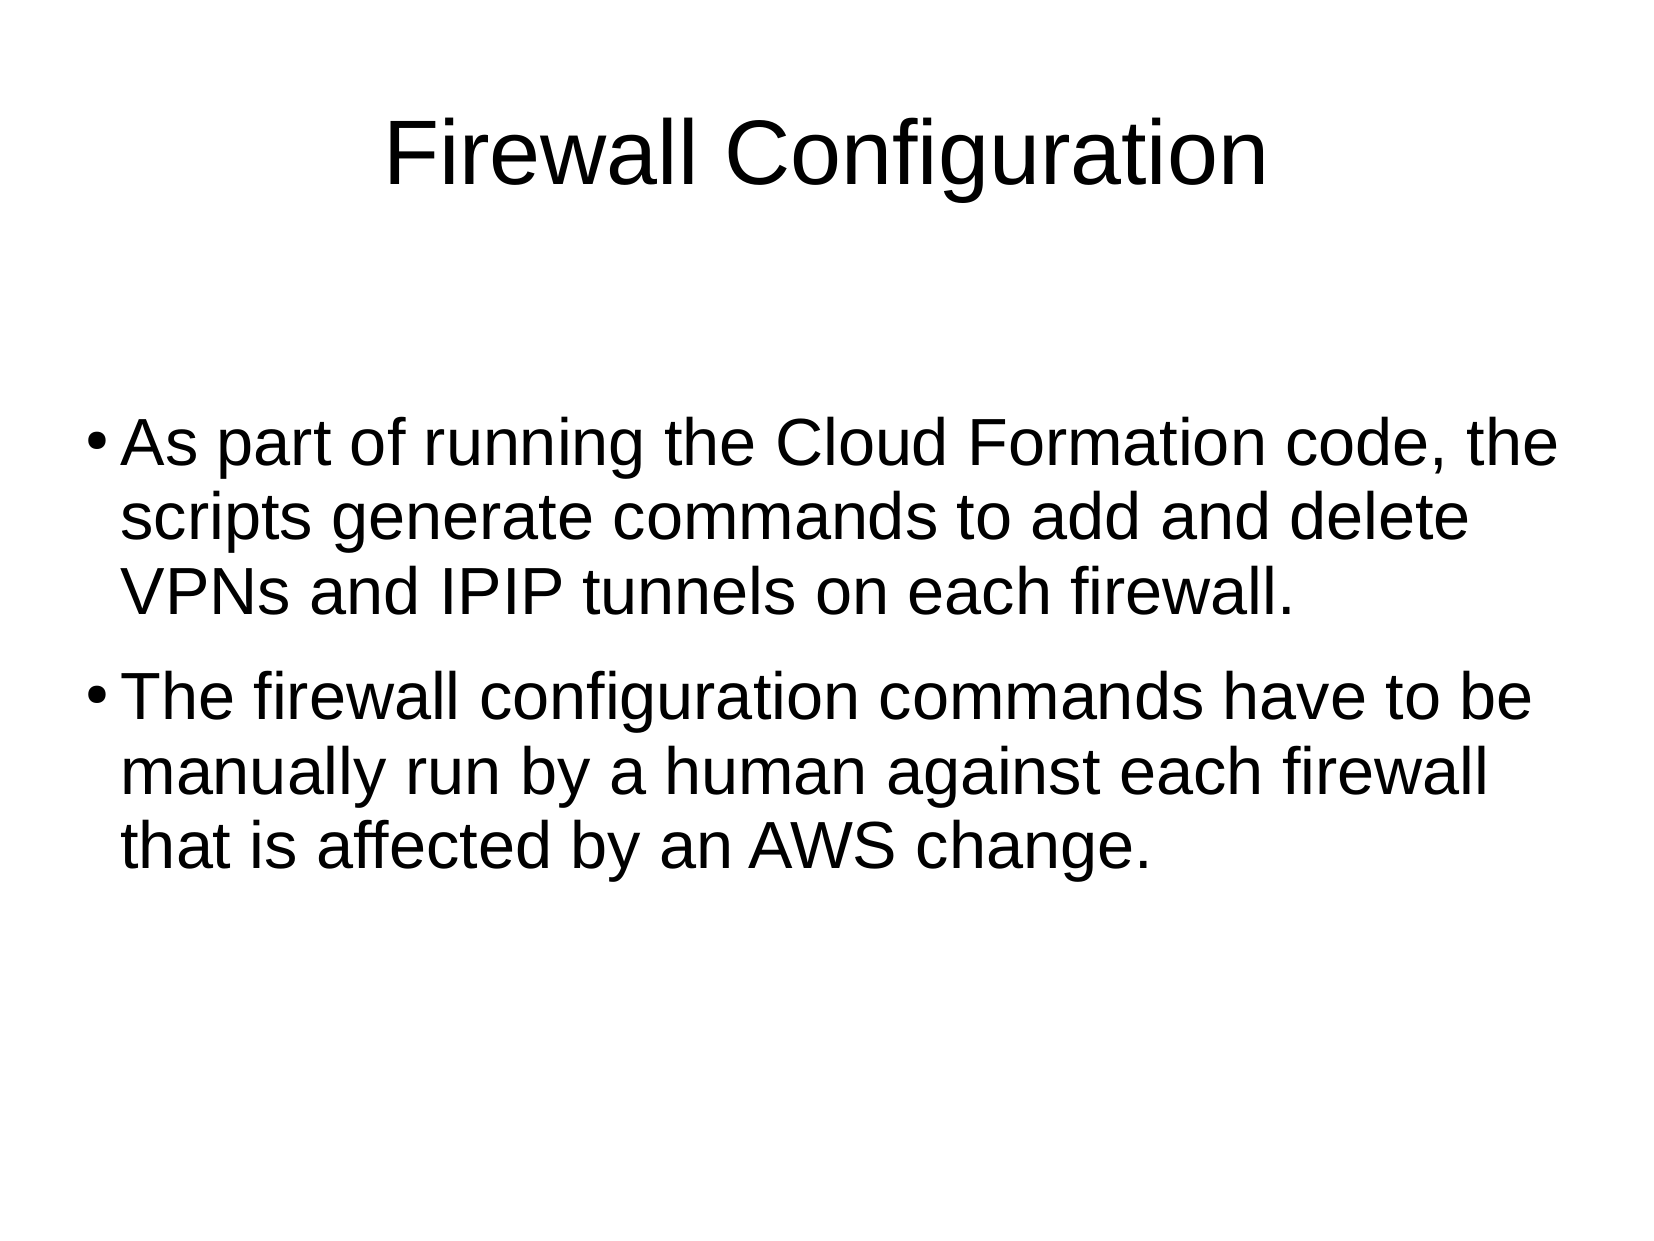

# Firewall Configuration
As part of running the Cloud Formation code, the scripts generate commands to add and delete VPNs and IPIP tunnels on each firewall.
The firewall configuration commands have to be manually run by a human against each firewall that is affected by an AWS change.